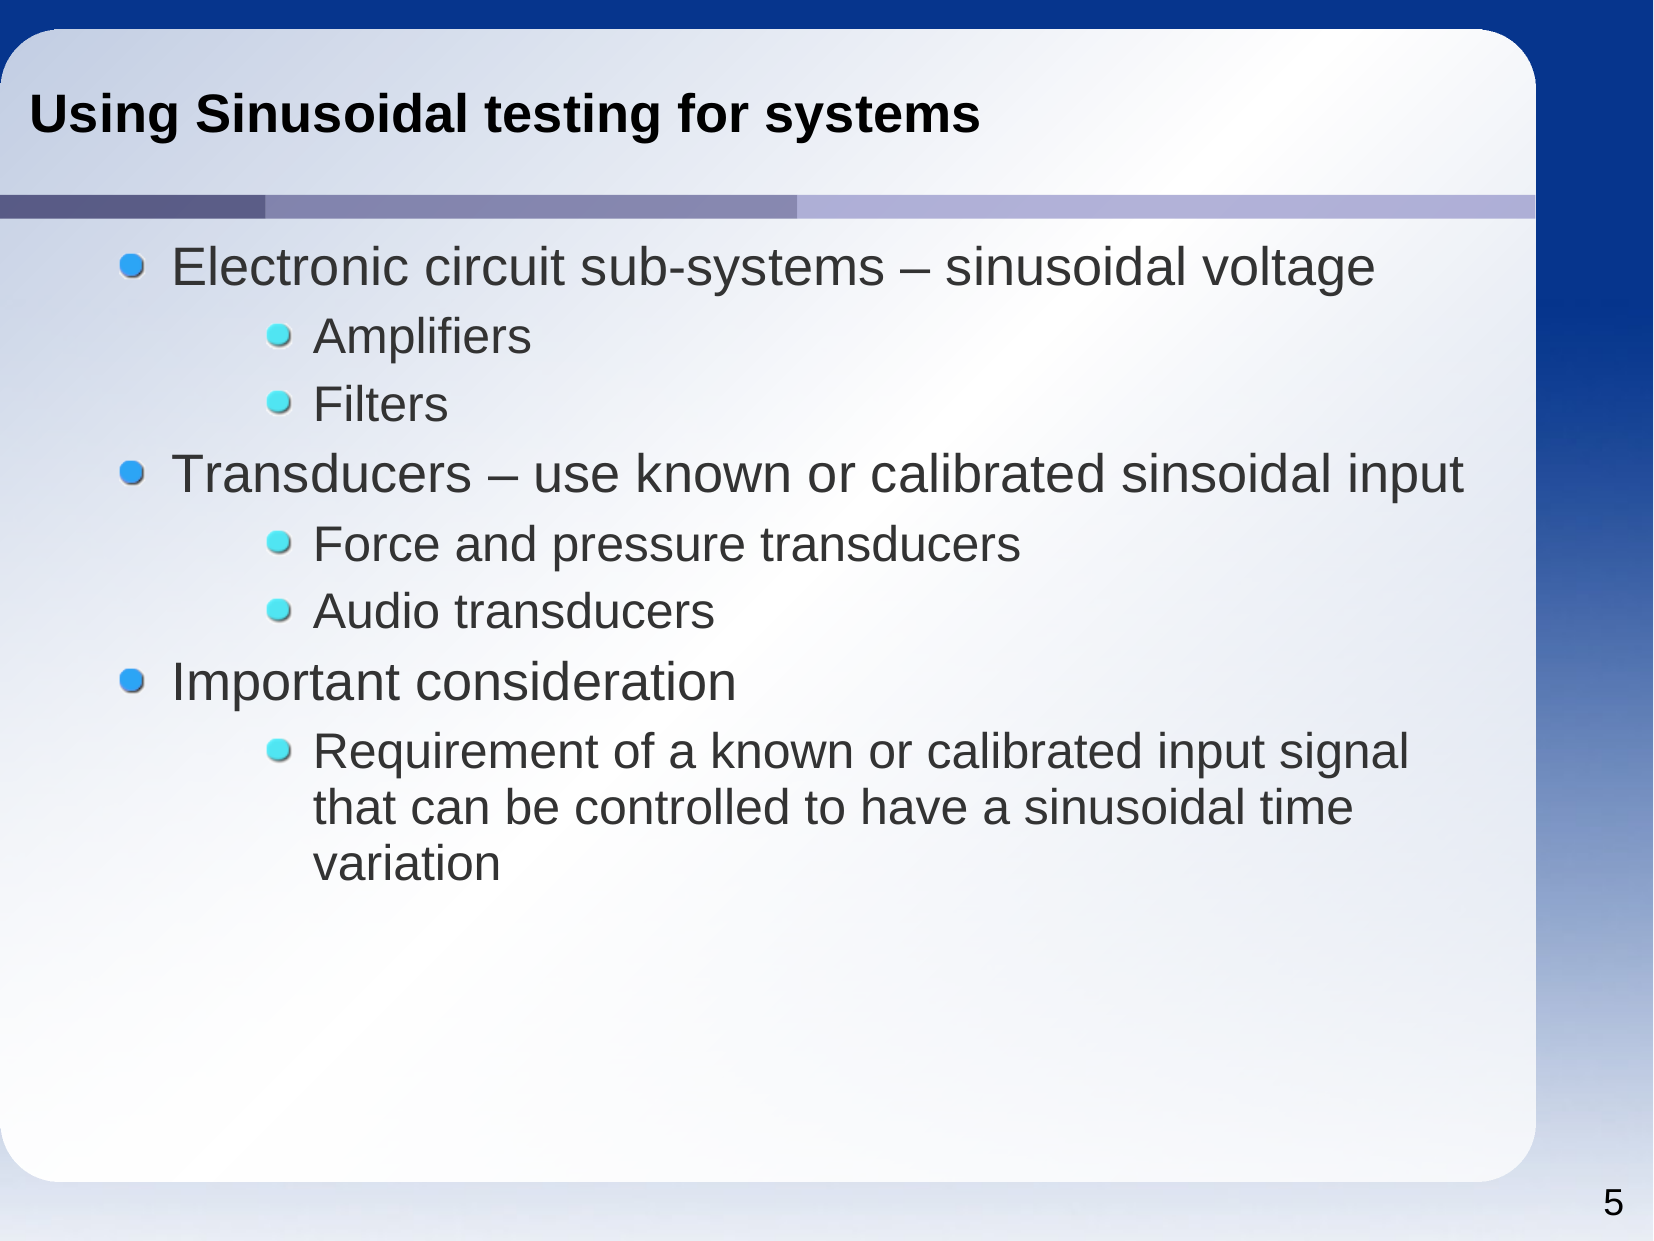

# Using Sinusoidal testing for systems
Electronic circuit sub-systems – sinusoidal voltage
Amplifiers
Filters
Transducers – use known or calibrated sinsoidal input
Force and pressure transducers
Audio transducers
Important consideration
Requirement of a known or calibrated input signal that can be controlled to have a sinusoidal time variation
5